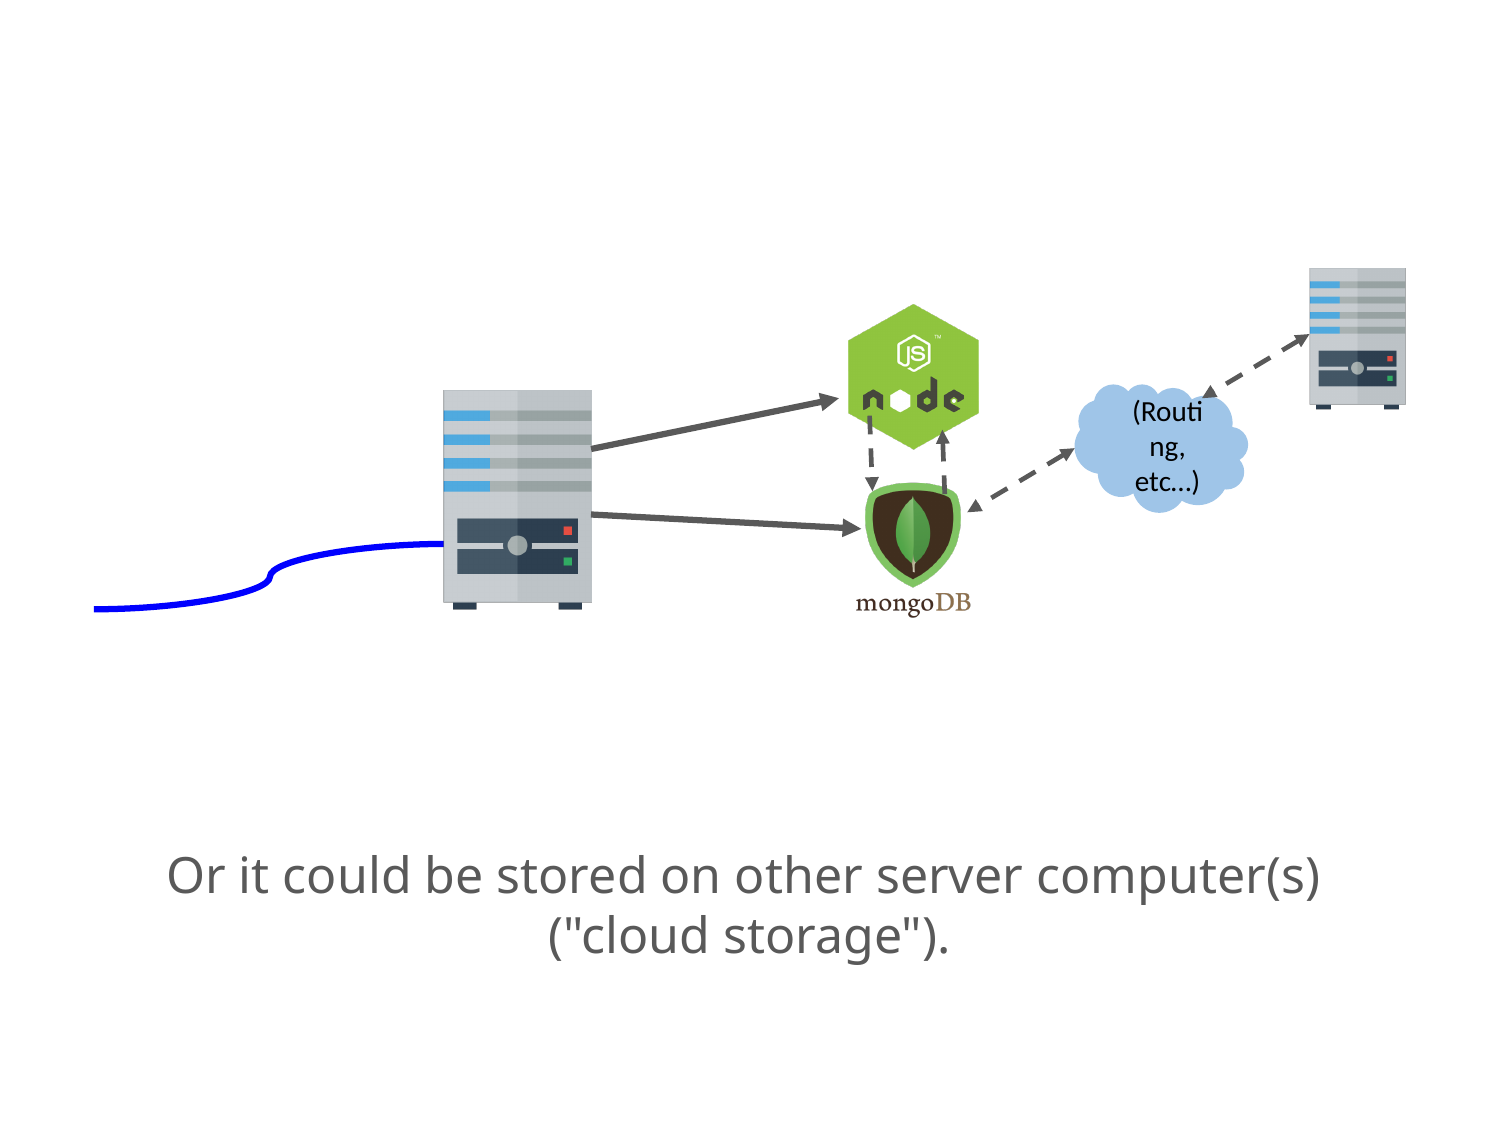

(Routing, etc…)
# Or it could be stored on other server computer(s) ("cloud storage").